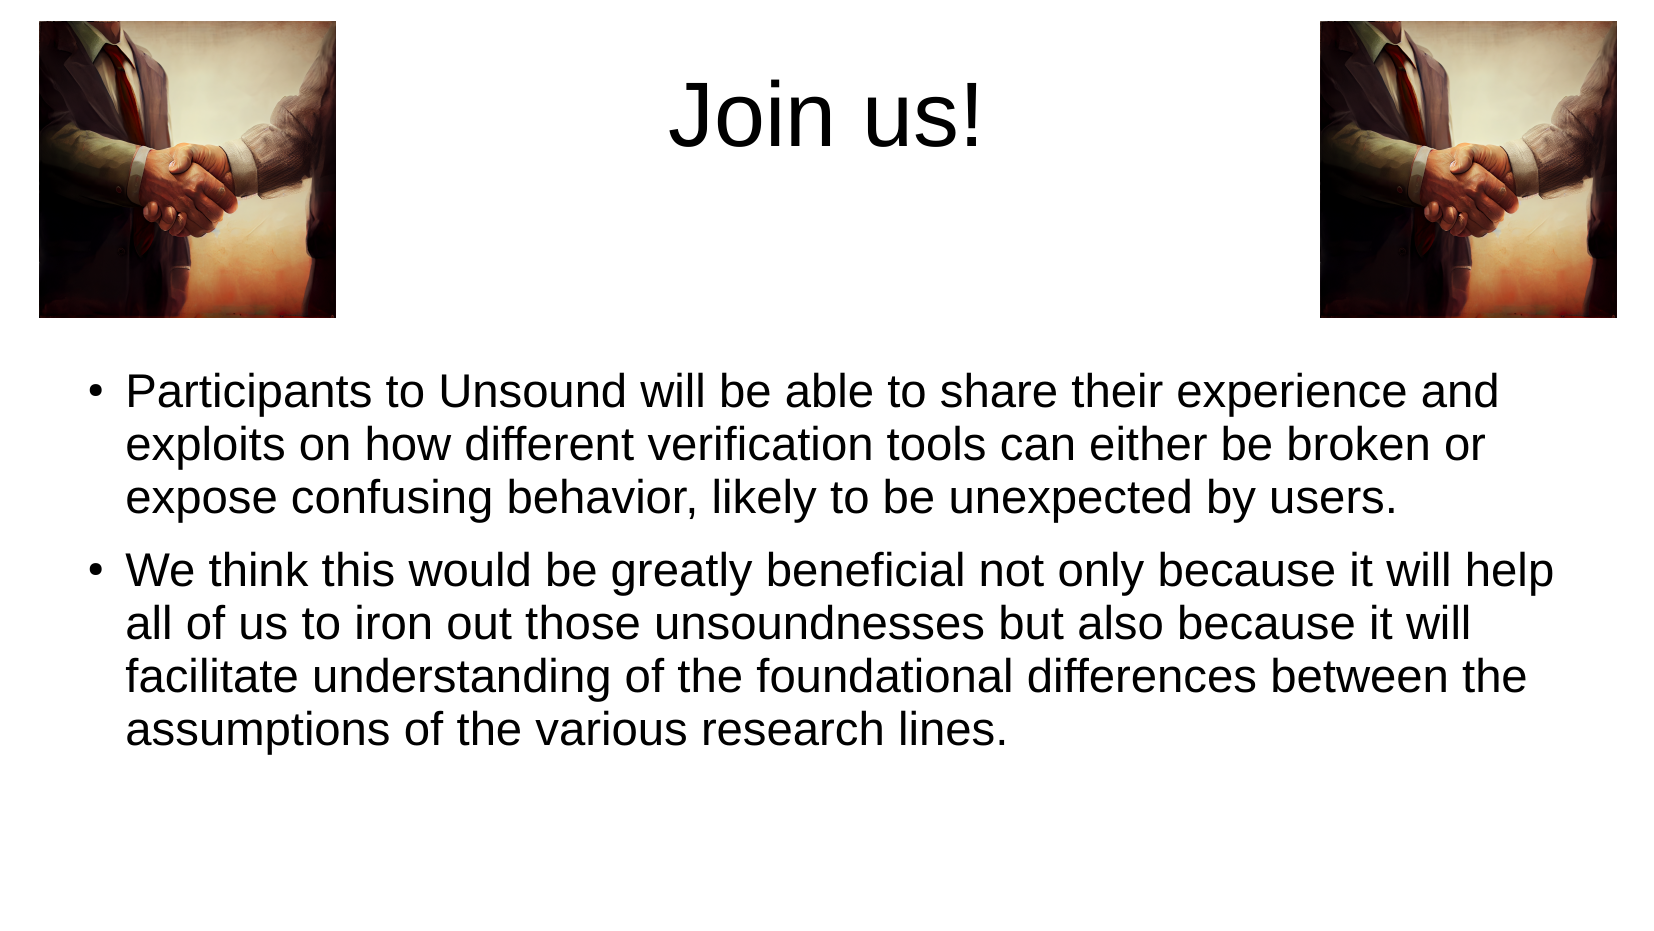

# Join us!
Participants to Unsound will be able to share their experience and exploits on how different verification tools can either be broken or expose confusing behavior, likely to be unexpected by users.
We think this would be greatly beneficial not only because it will help all of us to iron out those unsoundnesses but also because it will facilitate understanding of the foundational differences between the assumptions of the various research lines.